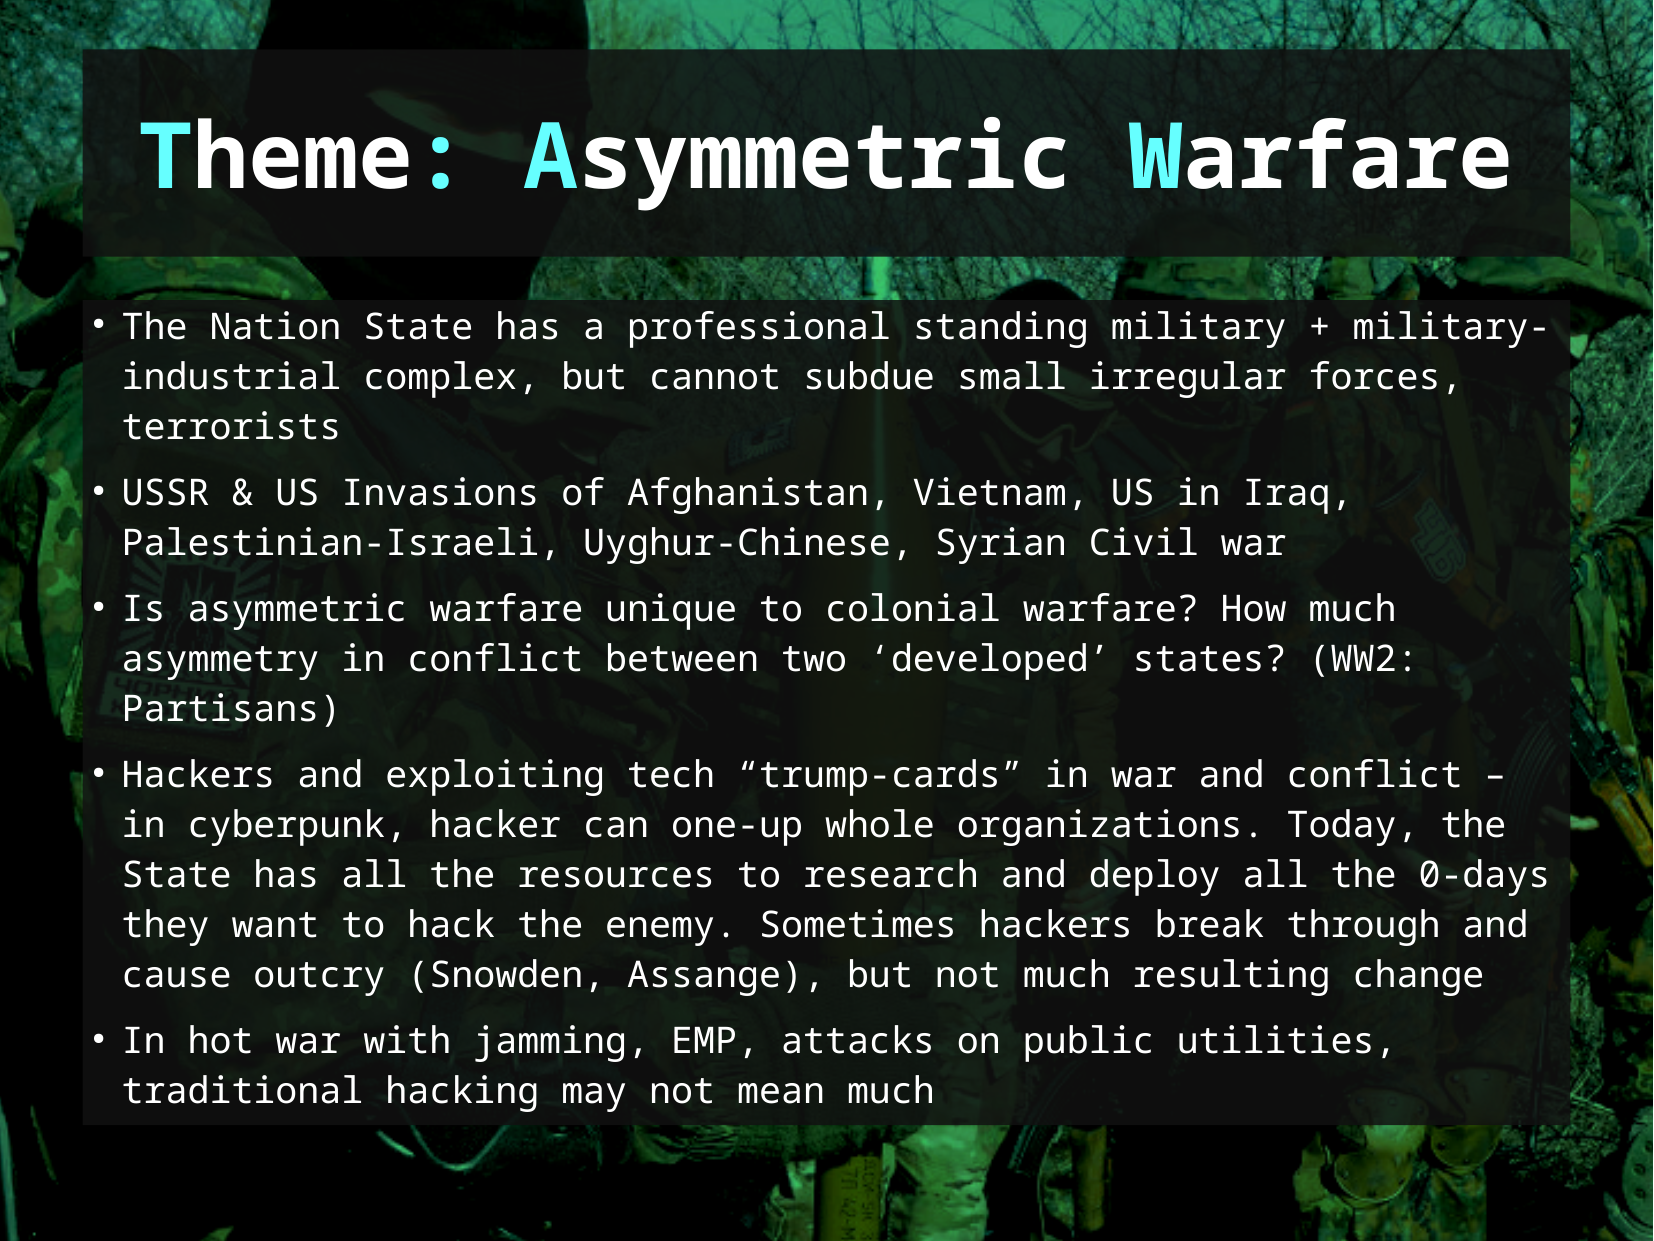

# Theme: Asymmetric Warfare
The Nation State has a professional standing military + military-industrial complex, but cannot subdue small irregular forces, terrorists
USSR & US Invasions of Afghanistan, Vietnam, US in Iraq, Palestinian-Israeli, Uyghur-Chinese, Syrian Civil war
Is asymmetric warfare unique to colonial warfare? How much asymmetry in conflict between two ‘developed’ states? (WW2: Partisans)
Hackers and exploiting tech “trump-cards” in war and conflict – in cyberpunk, hacker can one-up whole organizations. Today, the State has all the resources to research and deploy all the 0-days they want to hack the enemy. Sometimes hackers break through and cause outcry (Snowden, Assange), but not much resulting change
In hot war with jamming, EMP, attacks on public utilities, traditional hacking may not mean much